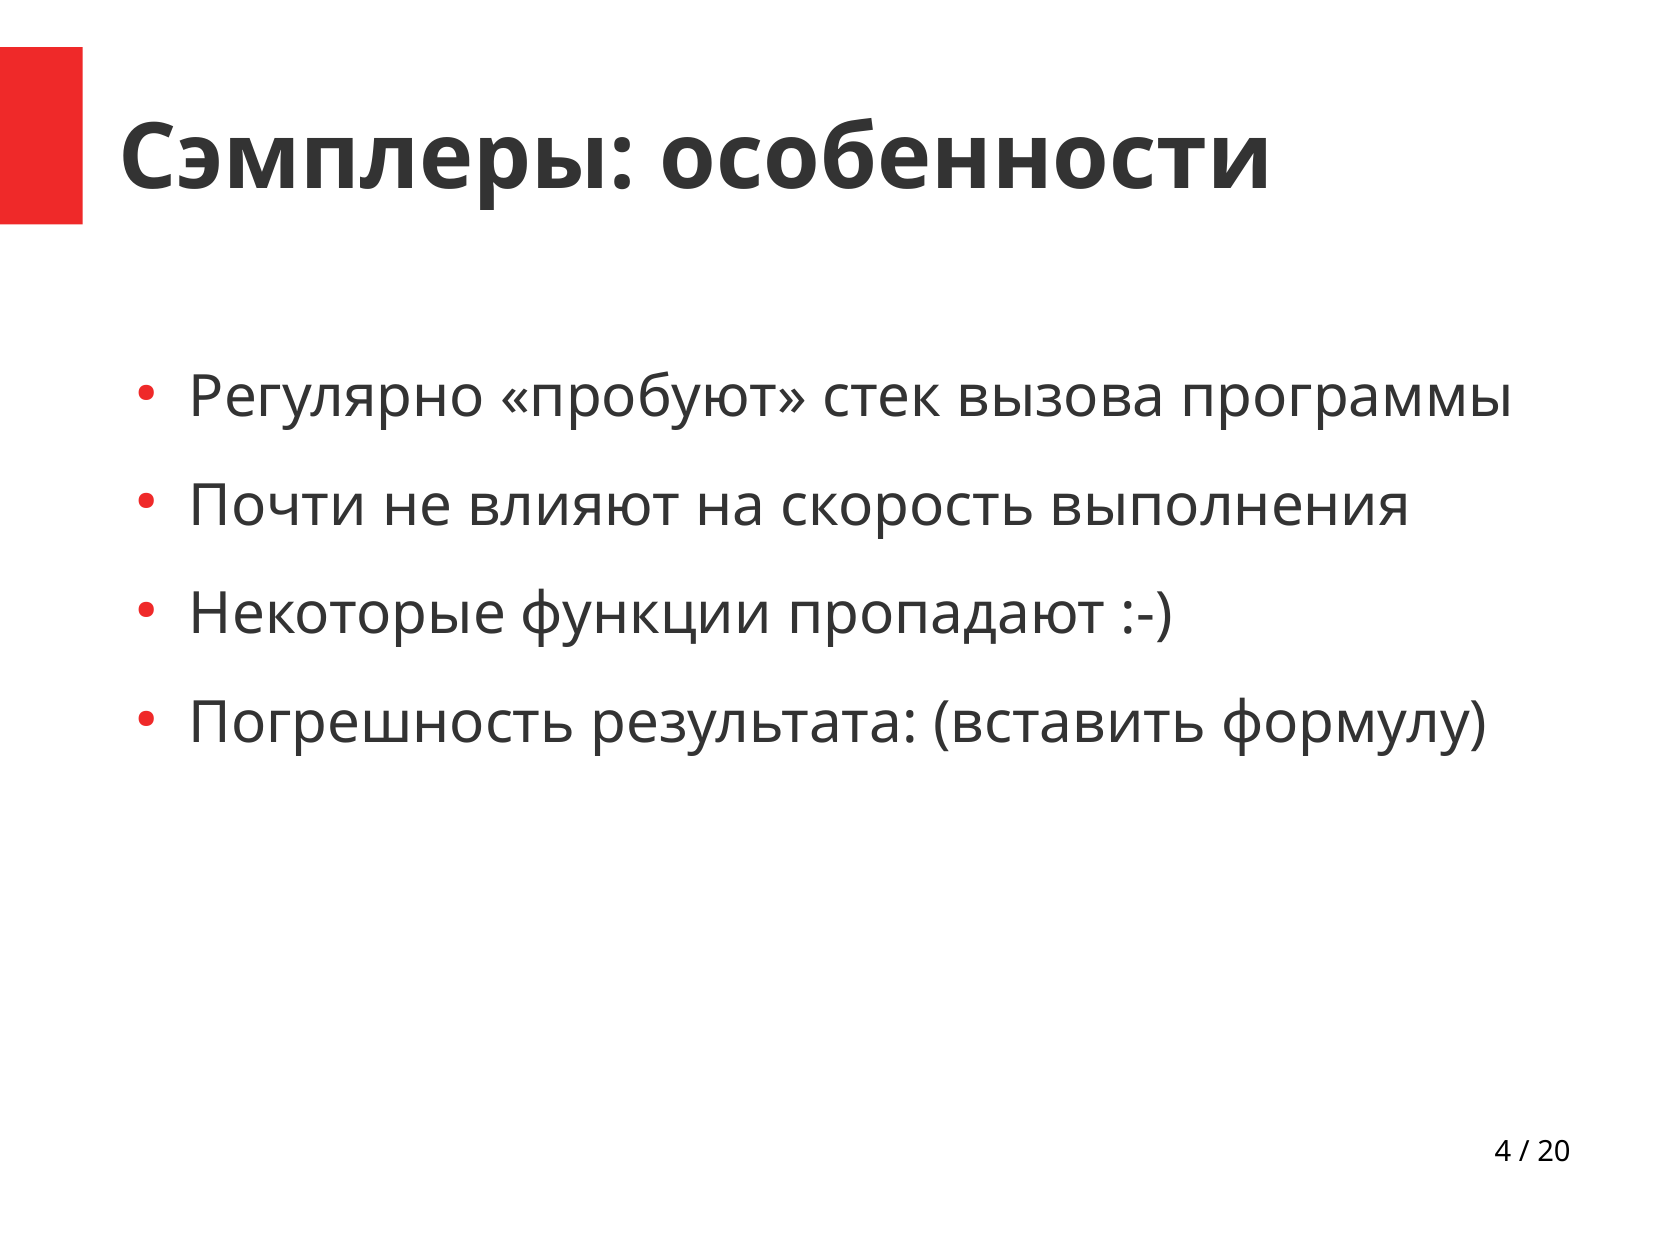

# Сэмплеры: особенности
Регулярно «пробуют» стек вызова программы
Почти не влияют на скорость выполнения
Некоторые функции пропадают :-)
Погрешность результата: (вставить формулу)
4